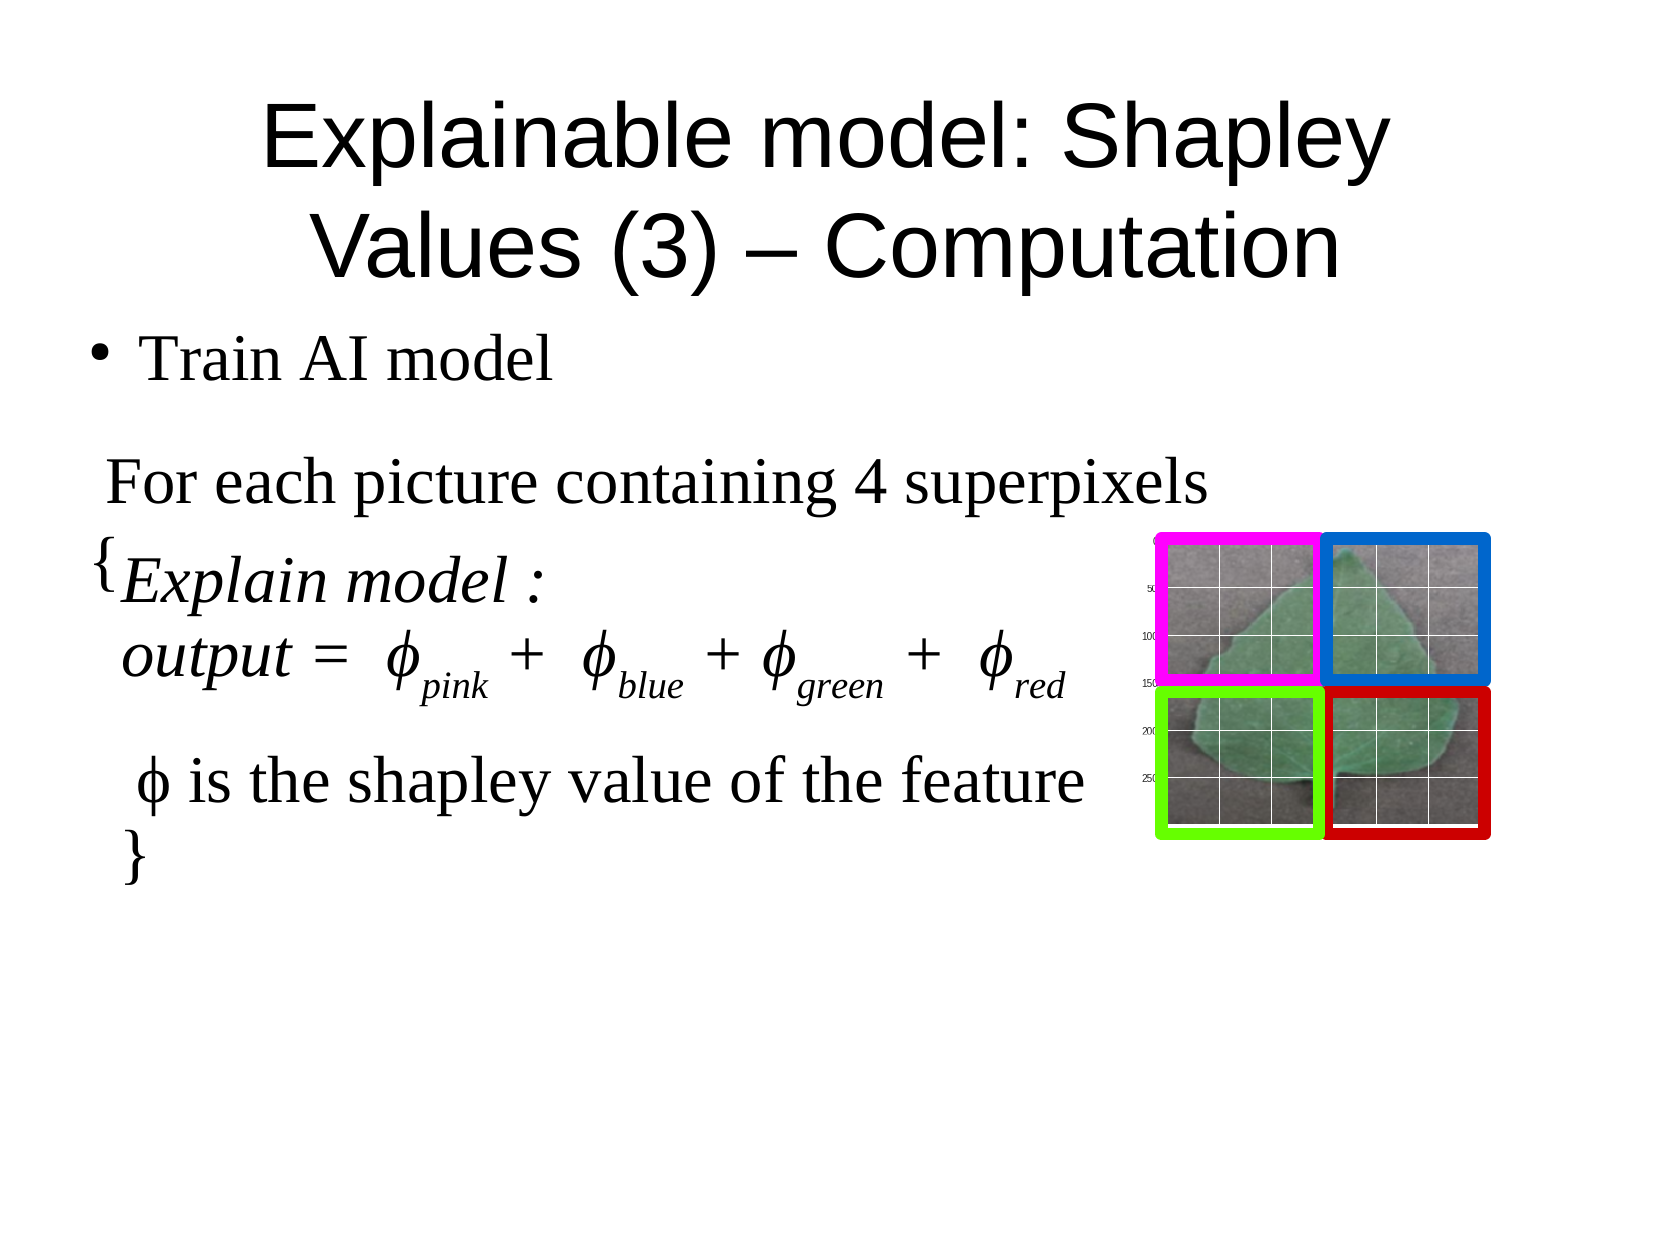

# Explainable model: Shapley Values (3) – Computation
 Train AI model
 For each picture containing 4 superpixels
{
Explain model :
output = ϕpink + ϕblue + ϕgreen + ϕred
 ϕ is the shapley value of the feature
}